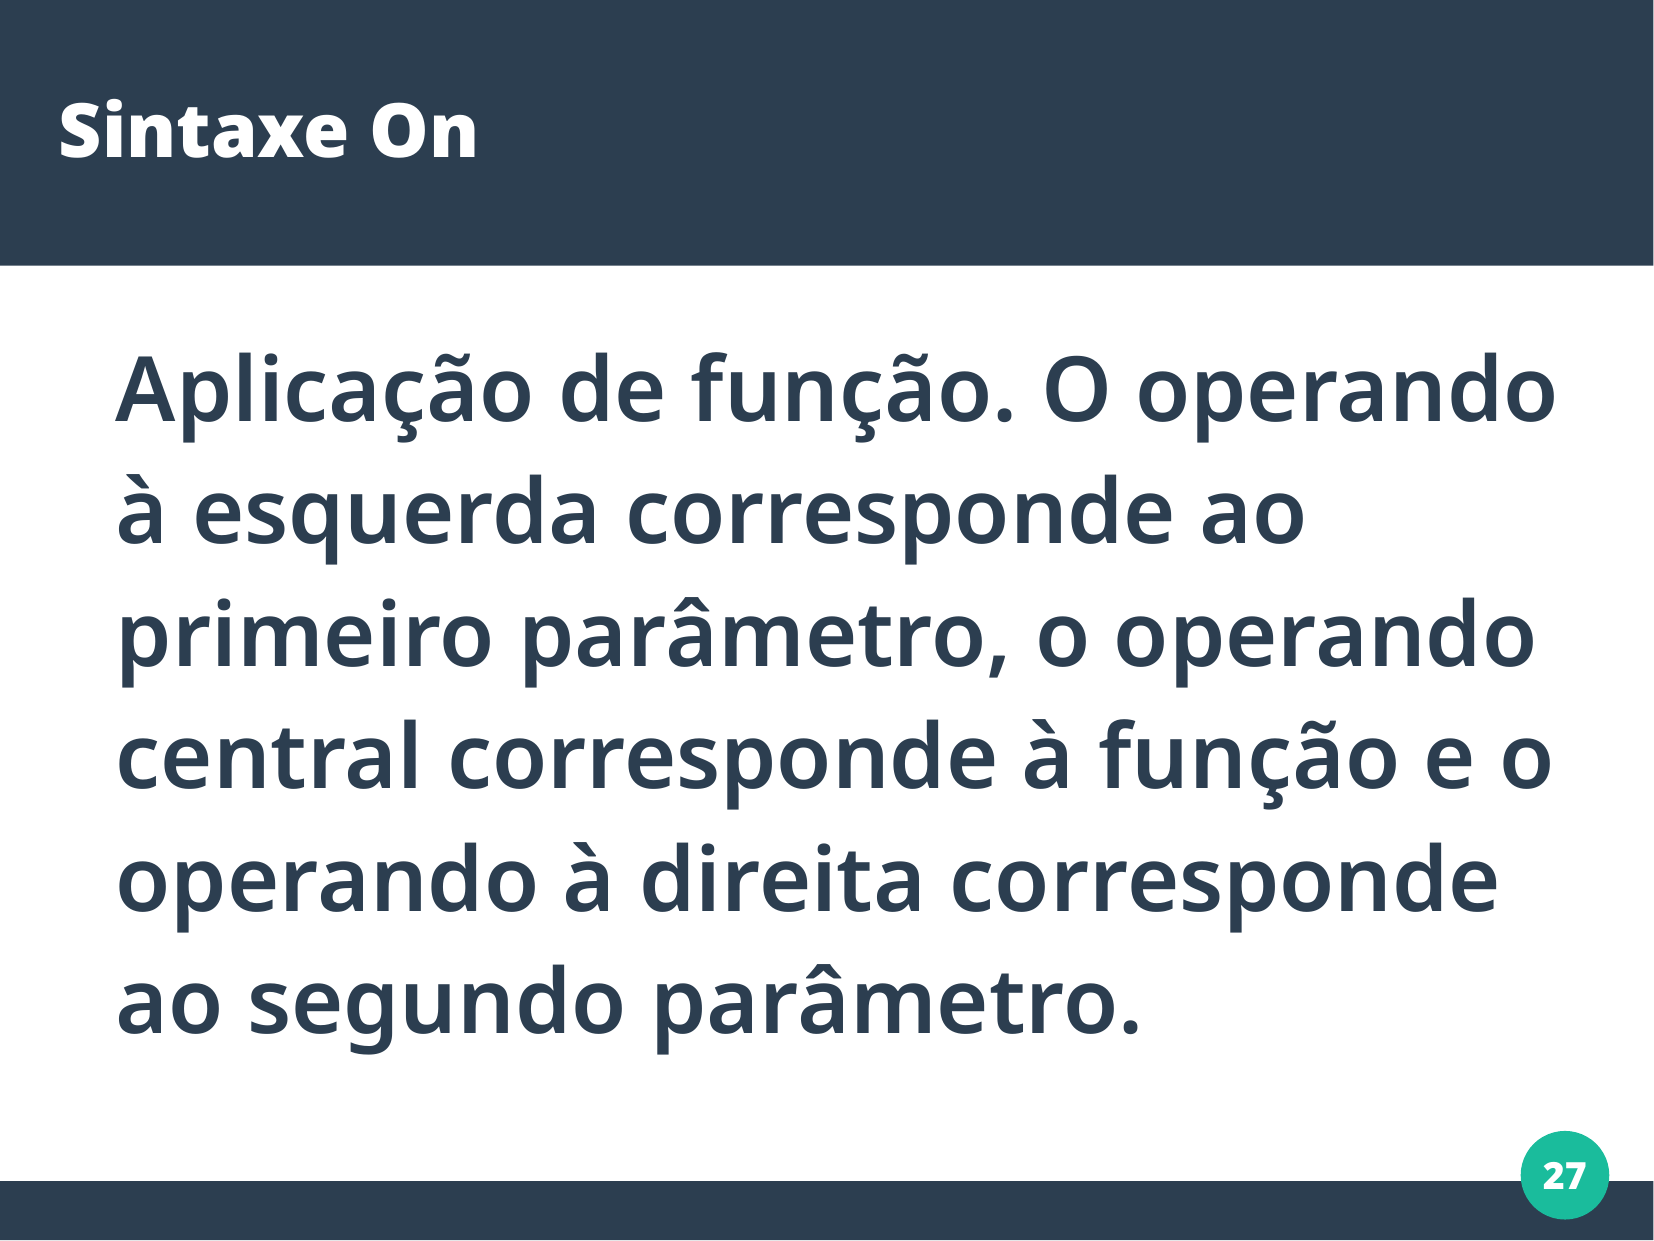

# Sintaxe On
Aplicação de função. O operando à esquerda corresponde ao primeiro parâmetro, o operando central corresponde à função e o operando à direita corresponde ao segundo parâmetro.
27